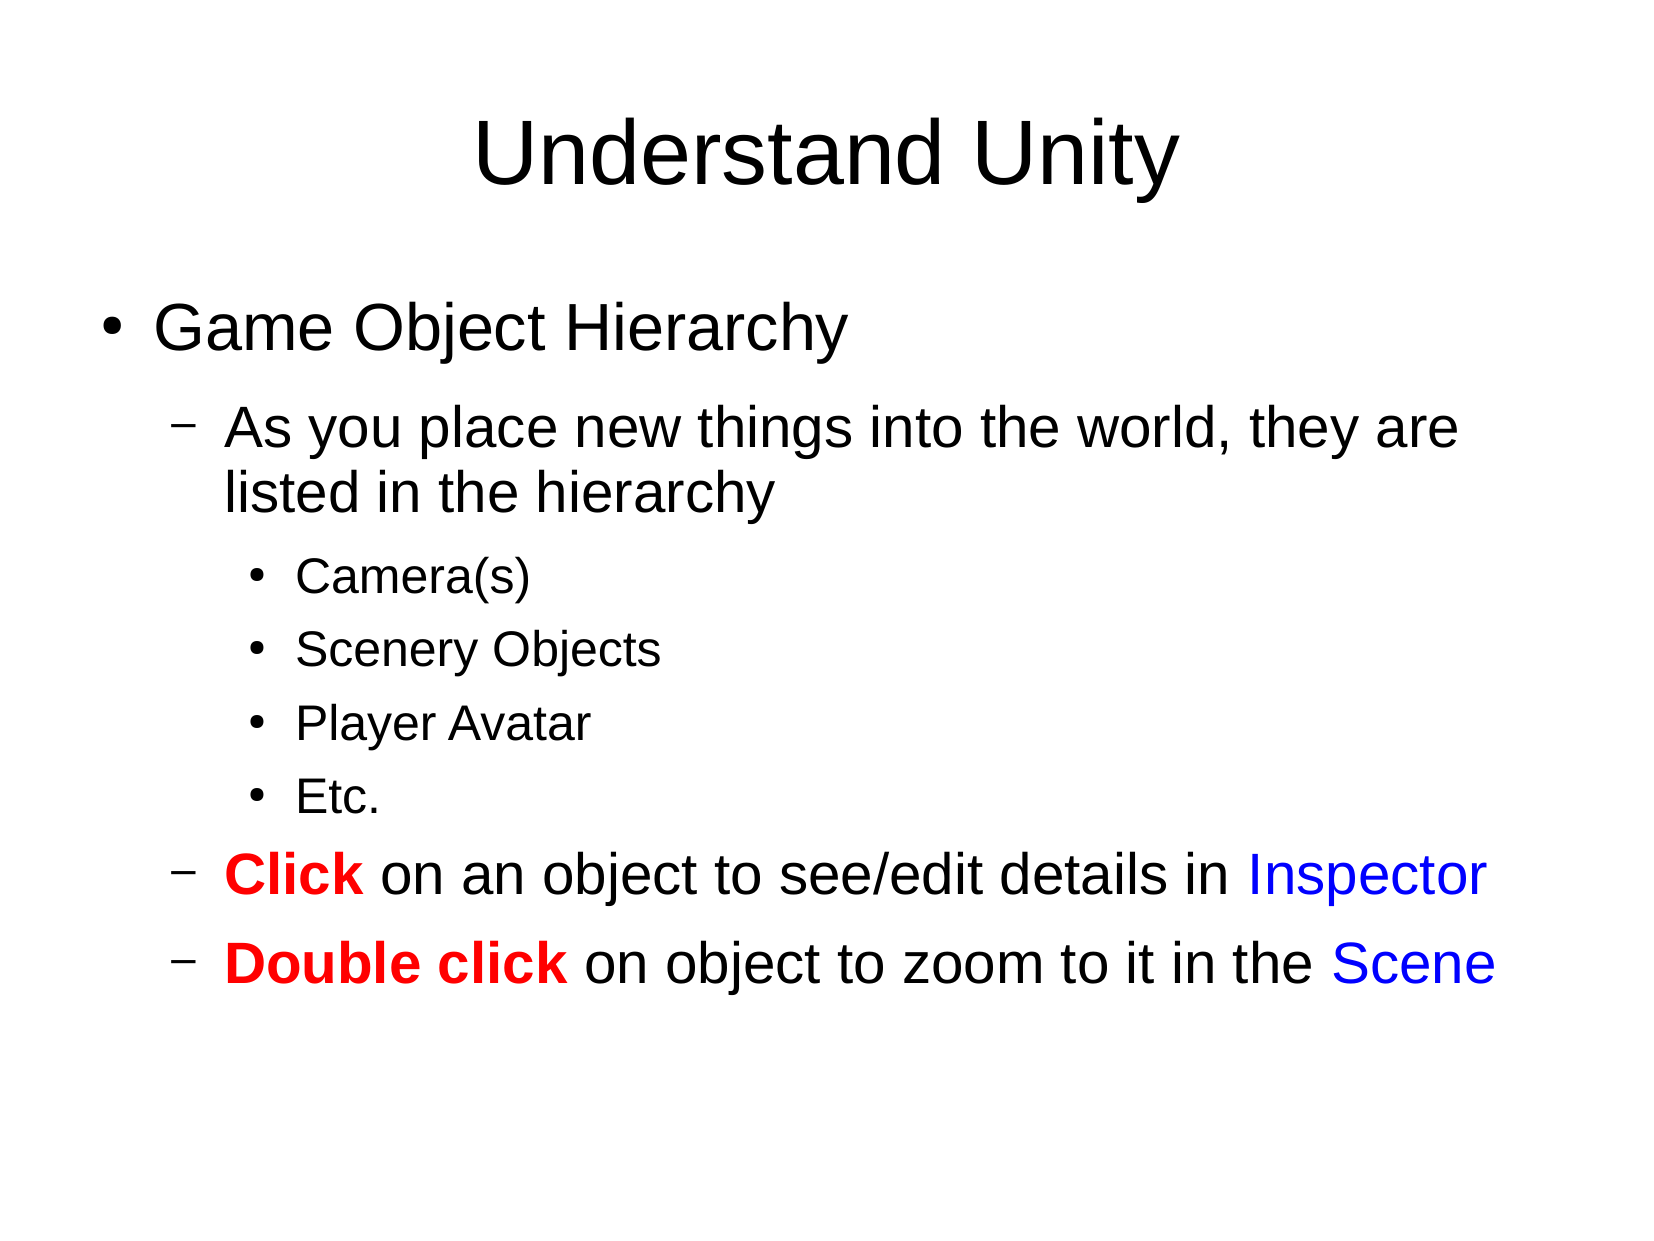

# Understand Unity
Game Object Hierarchy
As you place new things into the world, they are listed in the hierarchy
Camera(s)
Scenery Objects
Player Avatar
Etc.
Click on an object to see/edit details in Inspector
Double click on object to zoom to it in the Scene